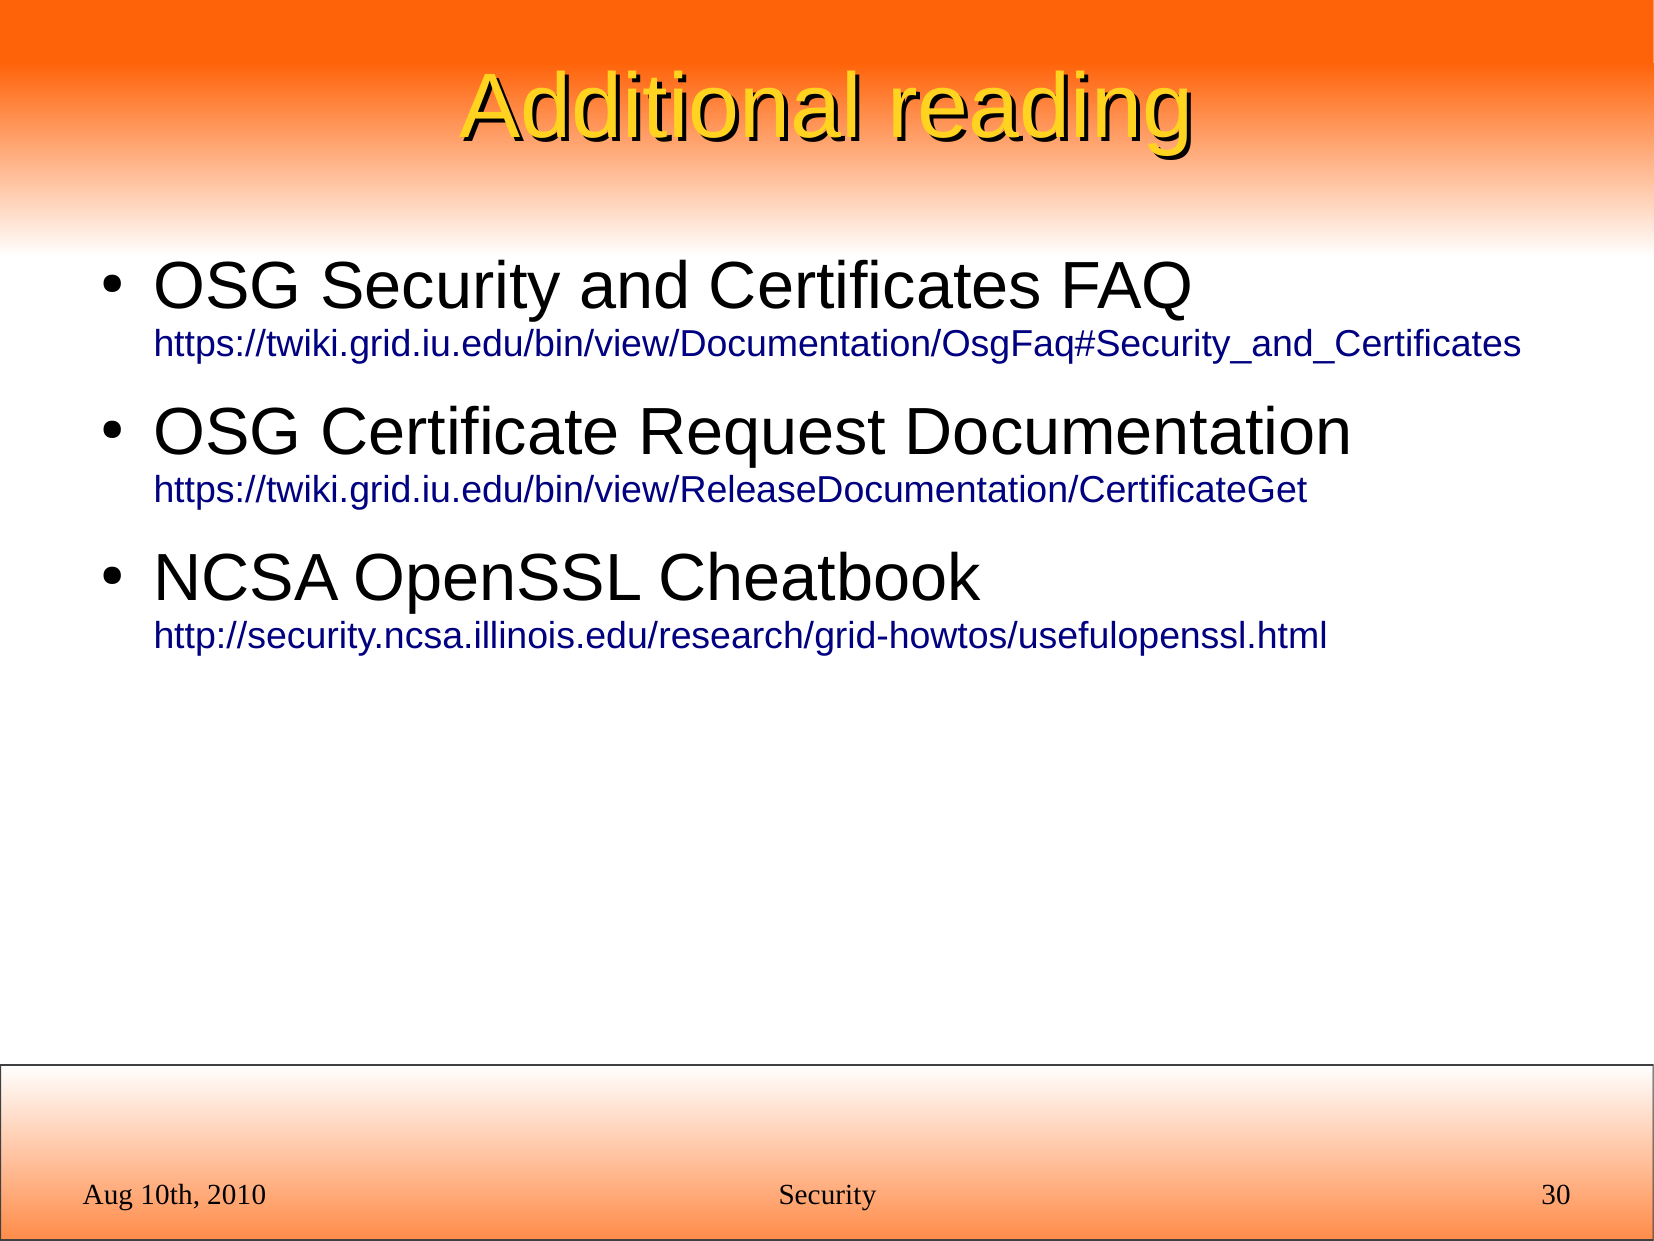

# Additional reading
OSG Security and Certificates FAQ
https://twiki.grid.iu.edu/bin/view/Documentation/OsgFaq#Security_and_Certificates
OSG Certificate Request Documentation
https://twiki.grid.iu.edu/bin/view/ReleaseDocumentation/CertificateGet
NCSA OpenSSL Cheatbook
http://security.ncsa.illinois.edu/research/grid-howtos/usefulopenssl.html
Aug 10th, 2010
Security
30